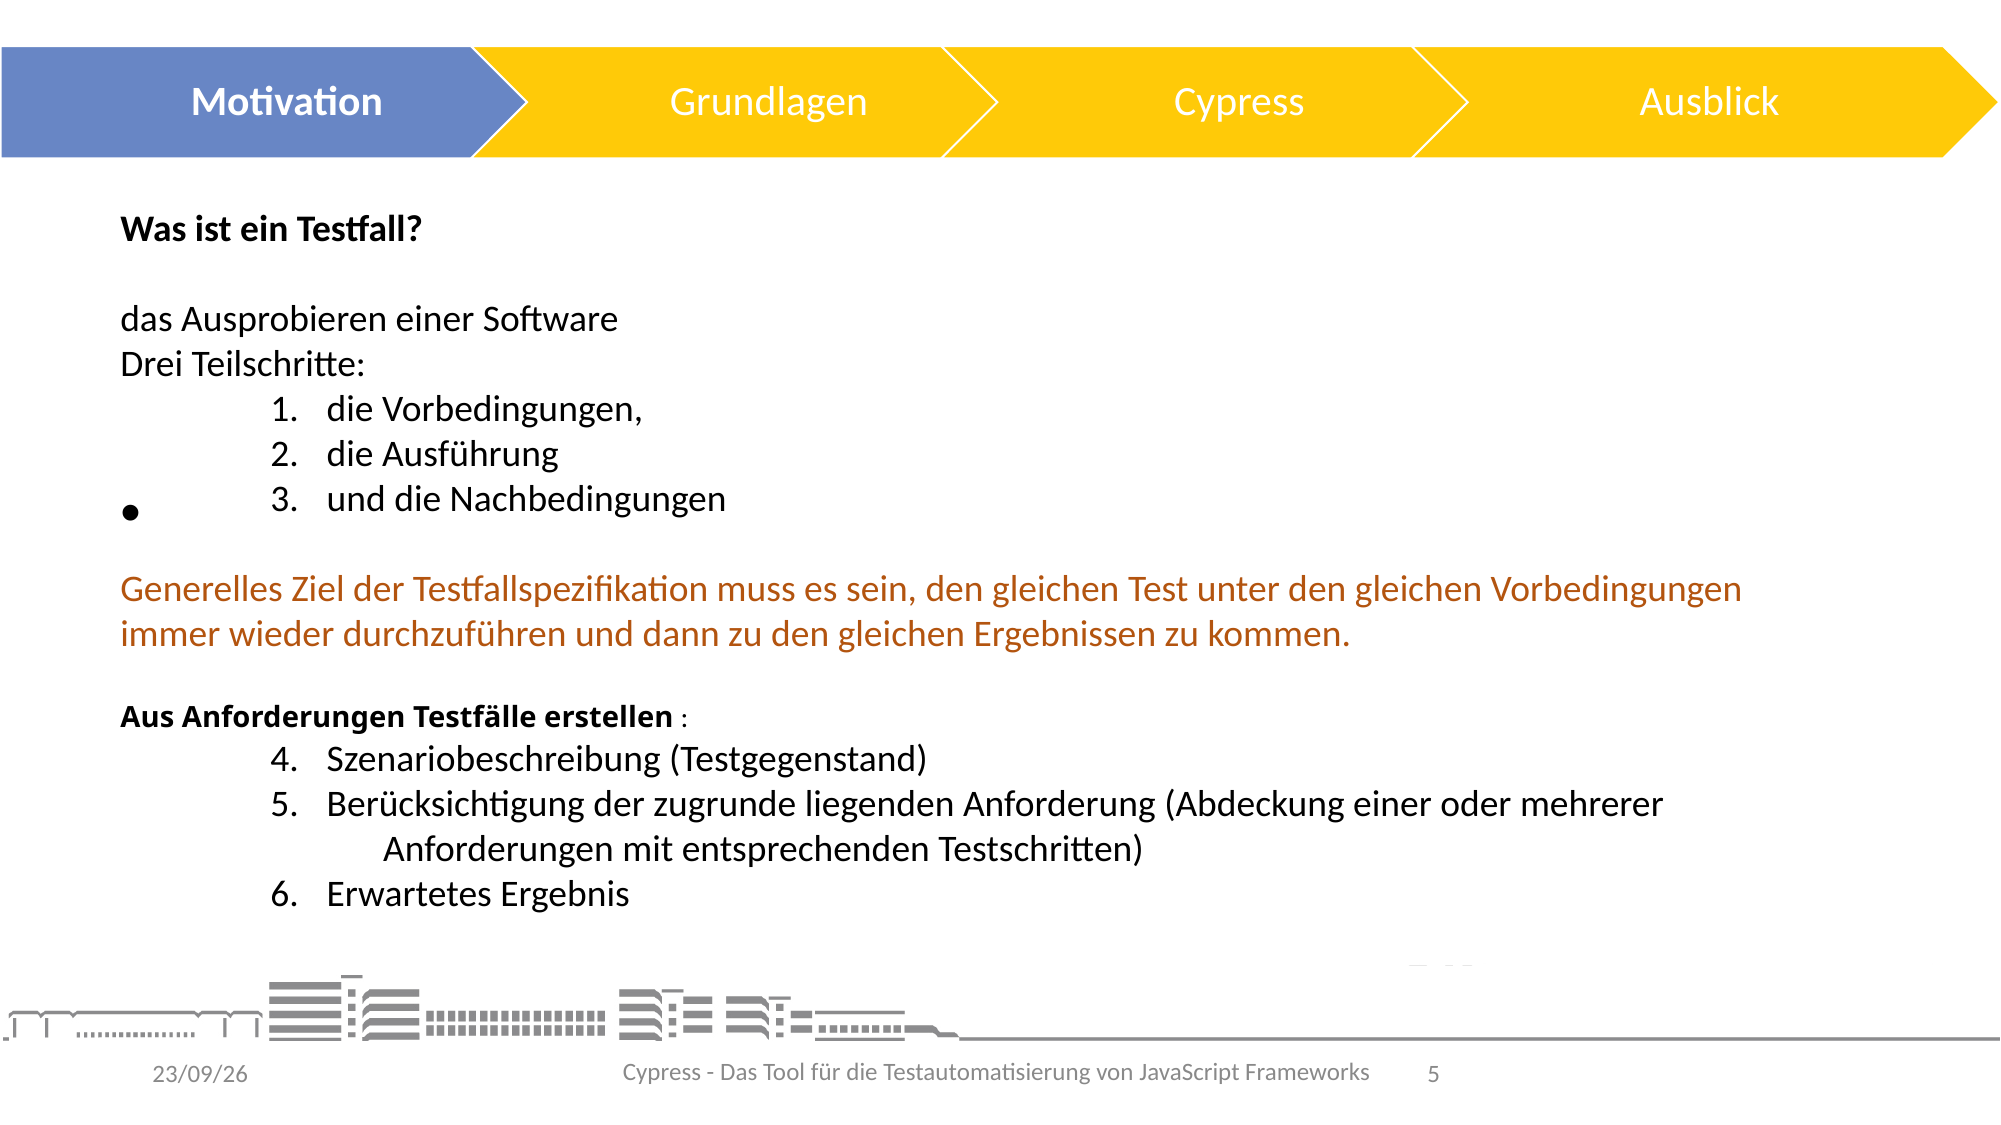

Motivation
Grundlagen
Cypress
Ausblick
#
Was ist ein Testfall?
das Ausprobieren einer Software
Drei Teilschritte:
die Vorbedingungen,
die Ausführung
und die Nachbedingungen
Generelles Ziel der Testfallspezifikation muss es sein, den gleichen Test unter den gleichen Vorbedingungen immer wieder durchzuführen und dann zu den gleichen Ergebnissen zu kommen.
Aus Anforderungen Testfälle erstellen :
Szenariobeschreibung (Testgegenstand)
Berücksichtigung der zugrunde liegenden Anforderung (Abdeckung einer oder mehrerer Anforderungen mit entsprechenden Testschritten)
Erwartetes Ergebnis
Cypress - Das Tool für die Testautomatisierung von JavaScript Frameworks
5